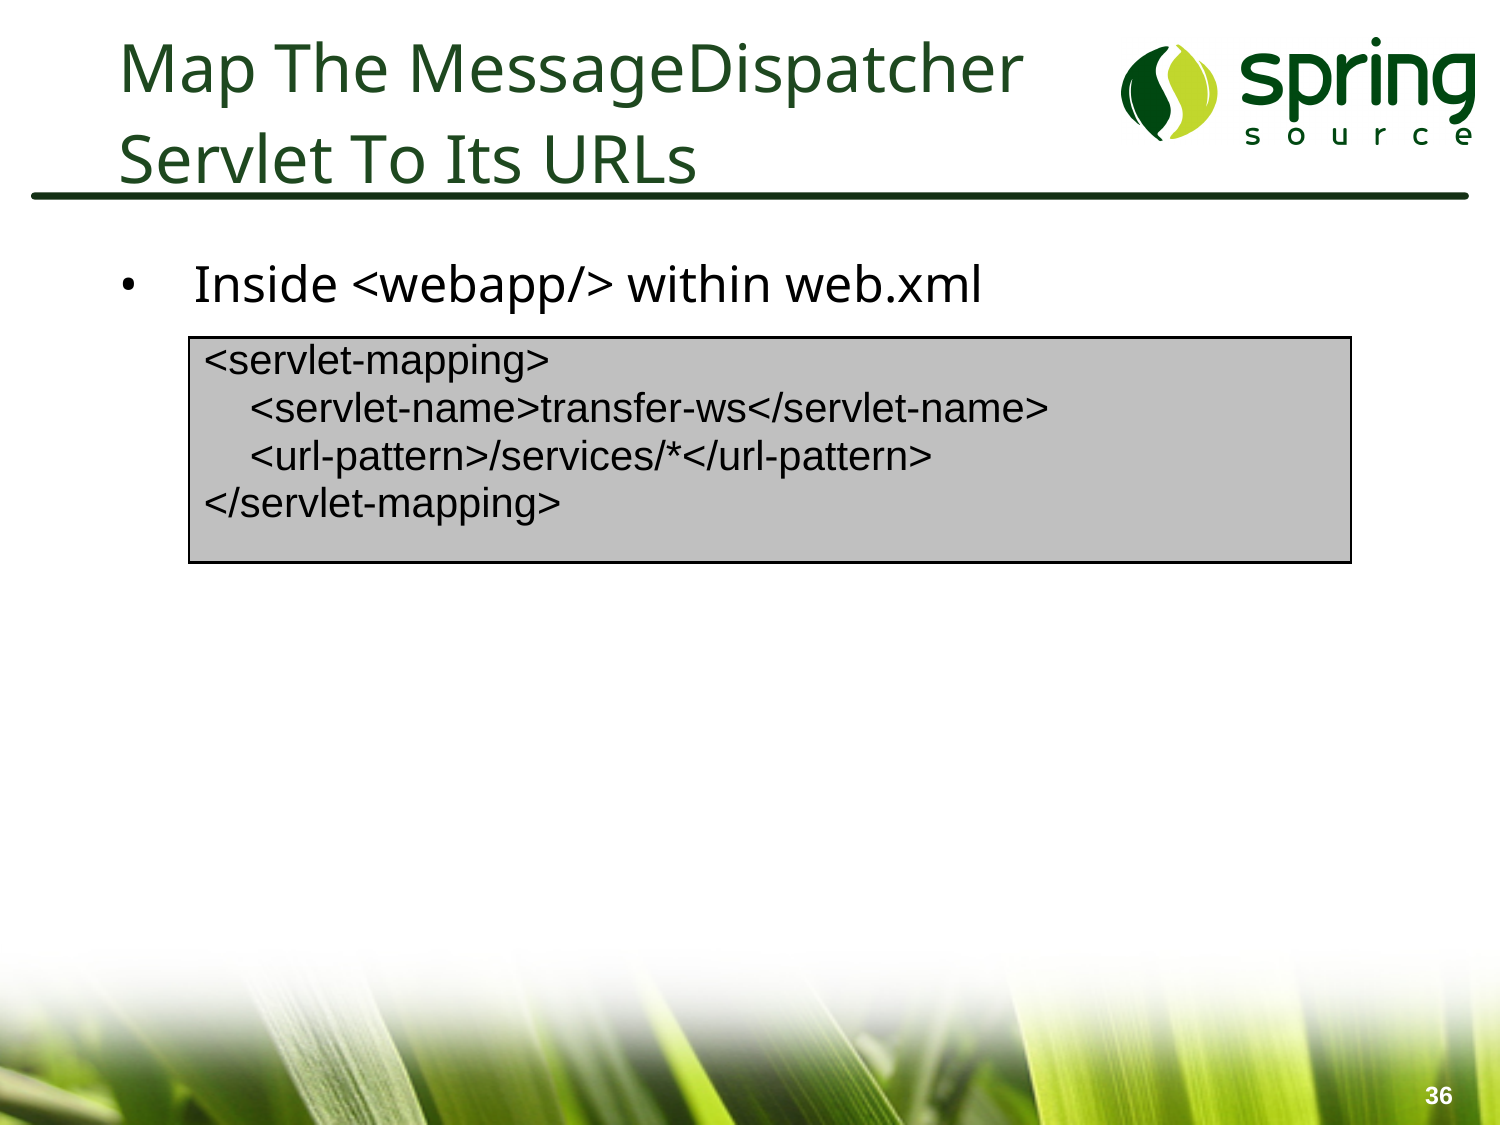

# Map The MessageDispatcher Servlet To Its URLs
Inside <webapp/> within web.xml
<servlet-mapping>
 <servlet-name>transfer-ws</servlet-name>
 <url-pattern>/services/*</url-pattern>
</servlet-mapping>